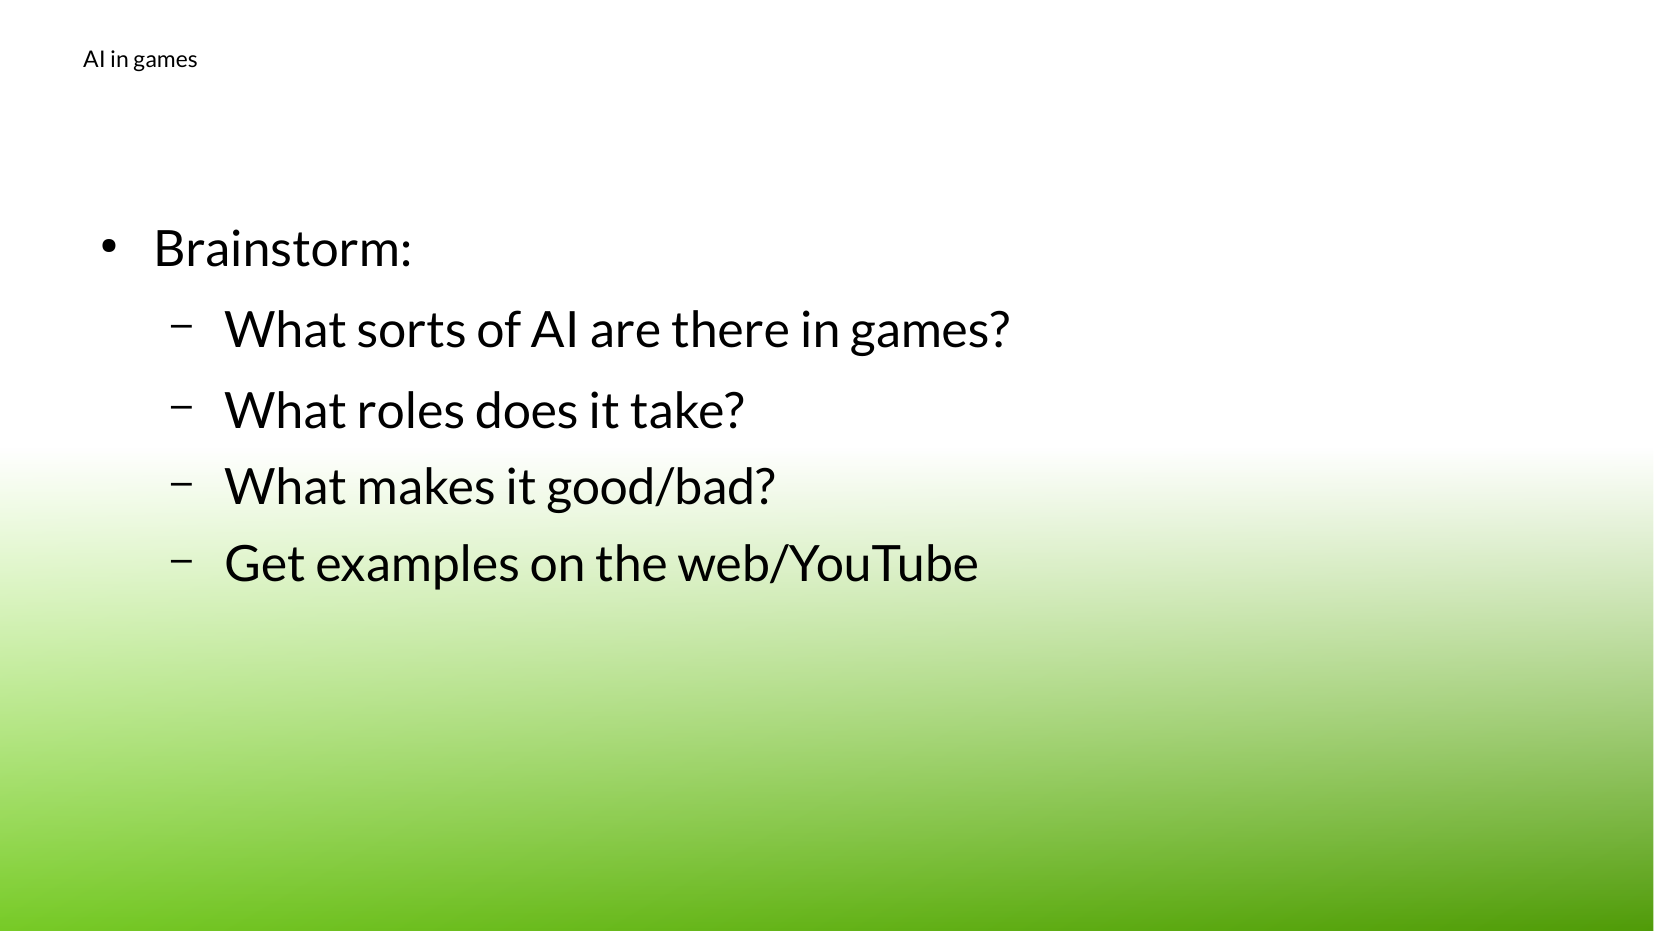

AI in games
# Brainstorm:
What sorts of AI are there in games?
What roles does it take?
What makes it good/bad?
Get examples on the web/YouTube